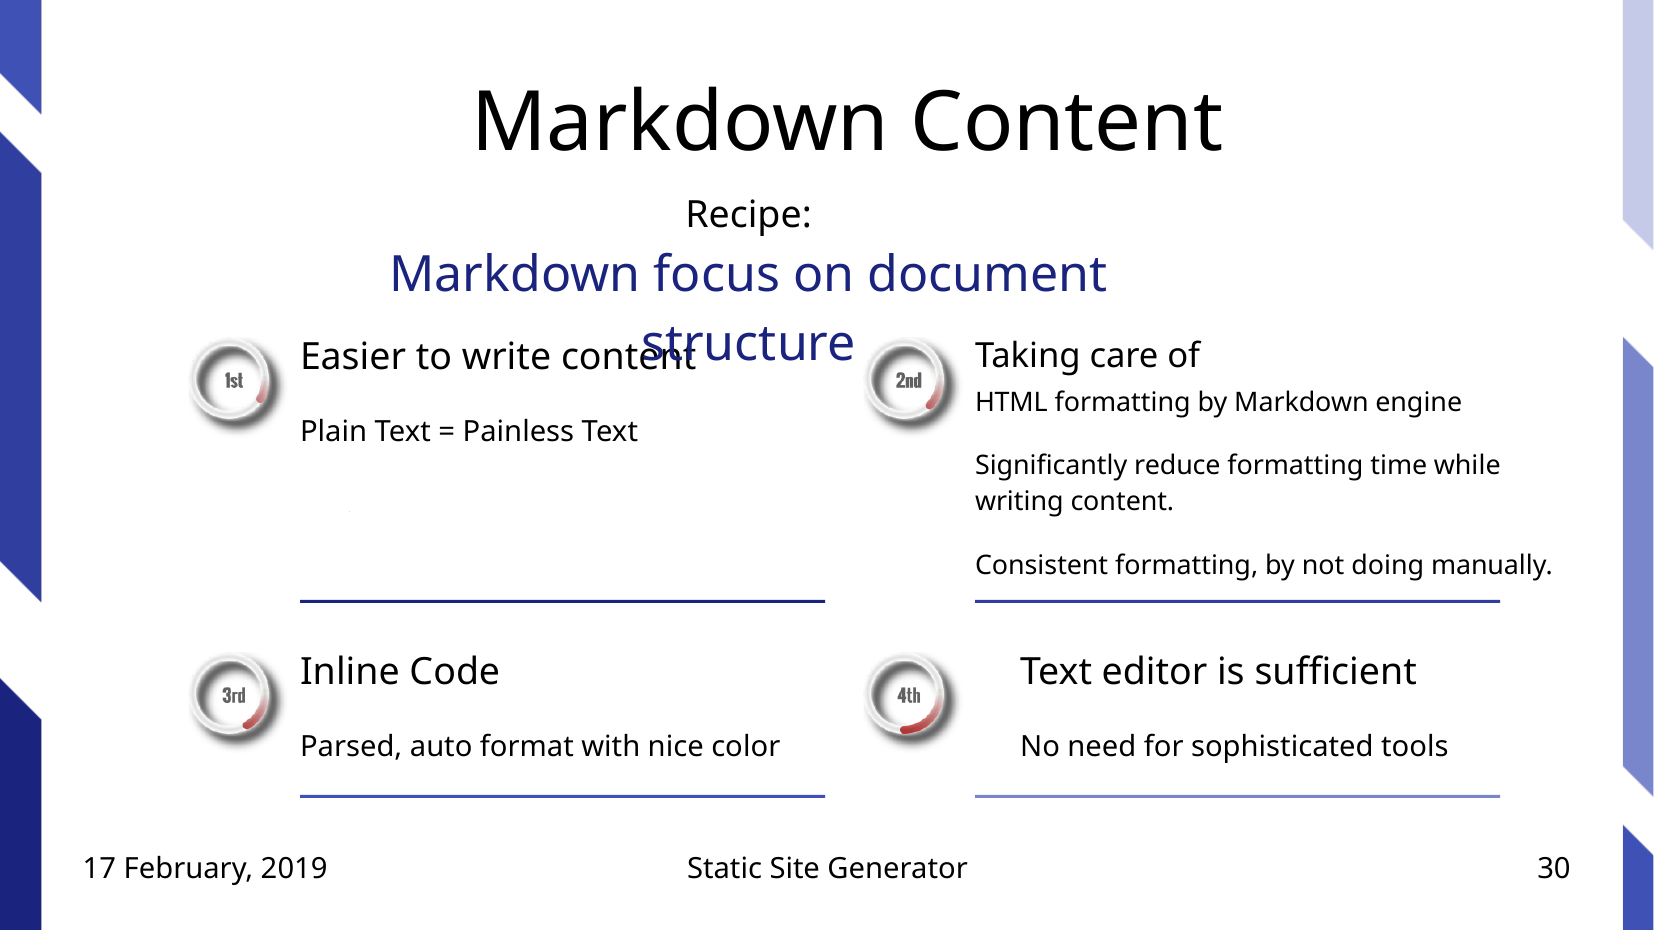

# Markdown Content
Recipe:
Markdown focus on document structure
Easier to write content
Plain Text = Painless Text
Taking care of
HTML formatting by Markdown engine
Significantly reduce formatting time while writing content.
Consistent formatting, by not doing manually.
Inline Code
Parsed, auto format with nice color
Text editor is sufficient
No need for sophisticated tools
17 February, 2019
Static Site Generator
30